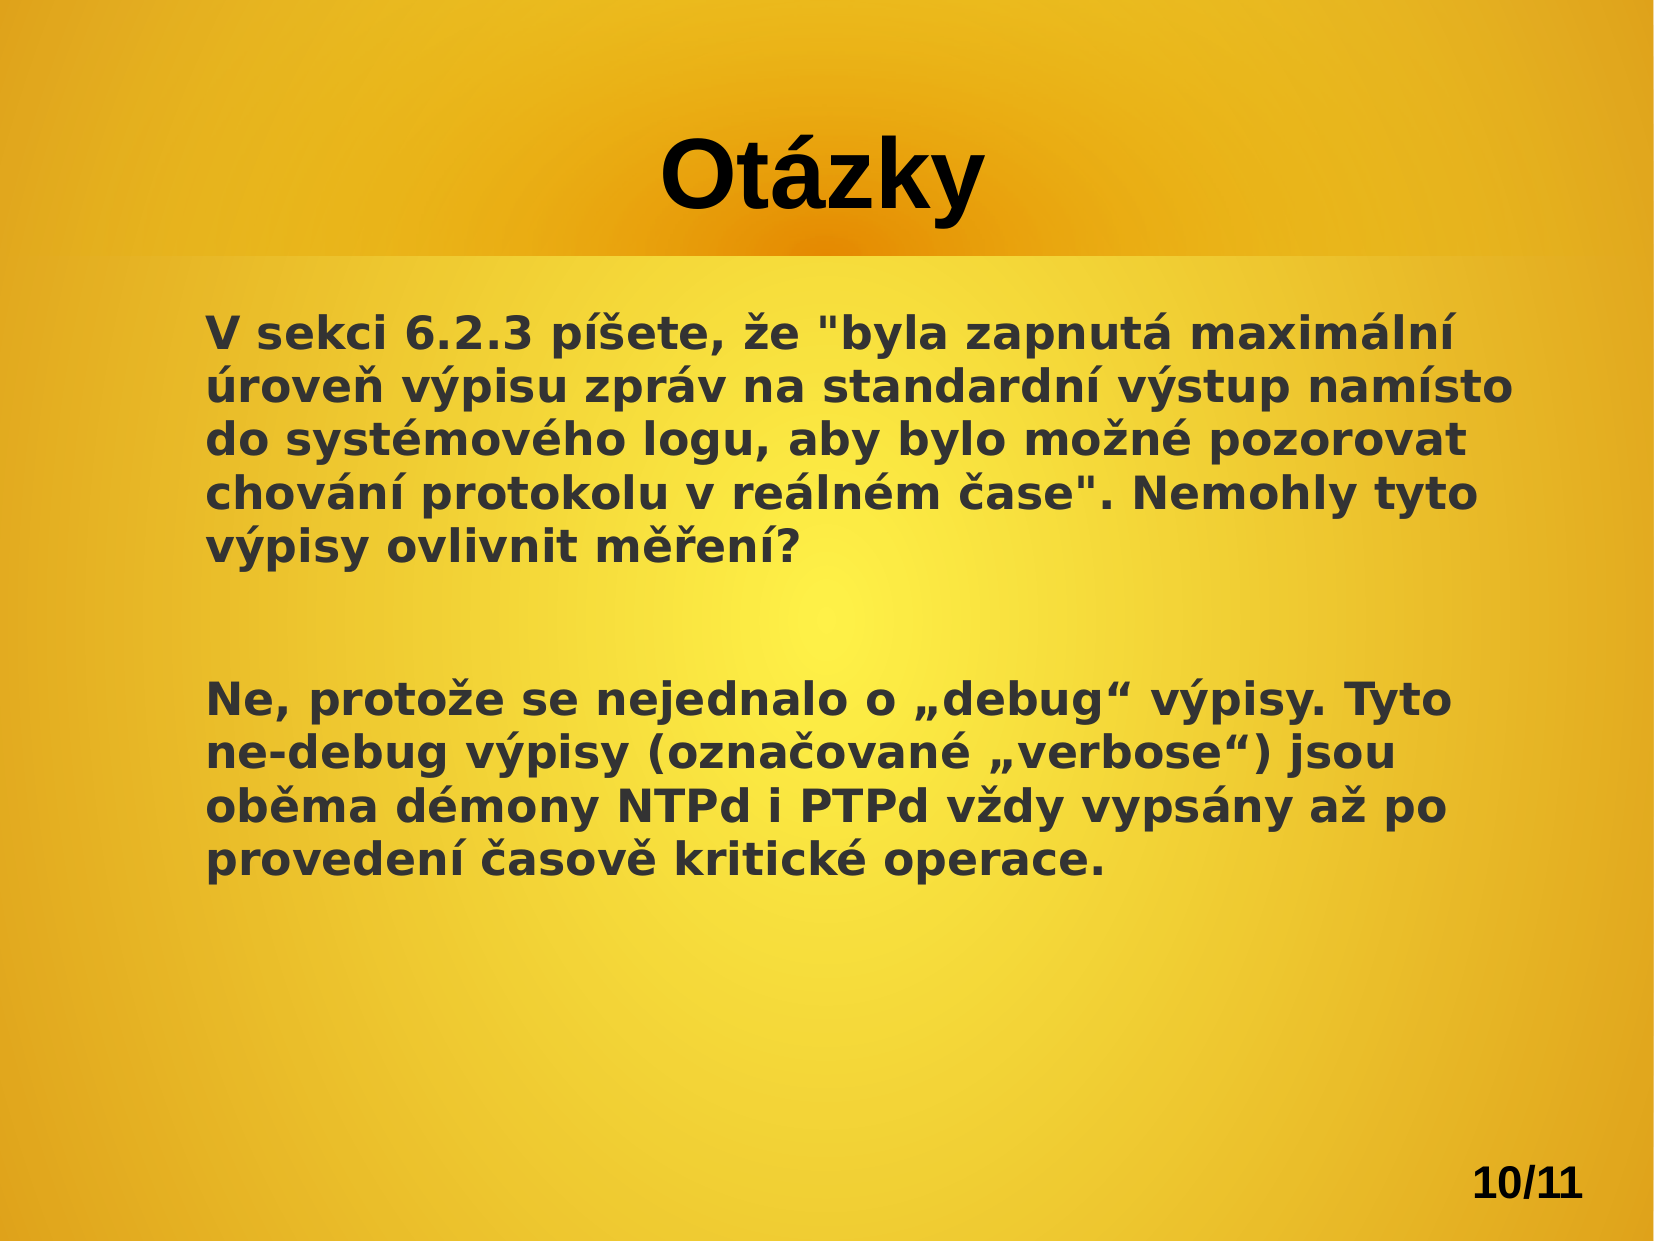

# Otázky
V sekci 6.2.3 píšete, že "byla zapnutá maximální úroveň výpisu zpráv na standardní výstup namísto do systémového logu, aby bylo možné pozorovat chování protokolu v reálném čase". Nemohly tyto výpisy ovlivnit měření?
Ne, protože se nejednalo o „debug“ výpisy. Tyto ne-debug výpisy (označované „verbose“) jsou oběma démony NTPd i PTPd vždy vypsány až po provedení časově kritické operace.